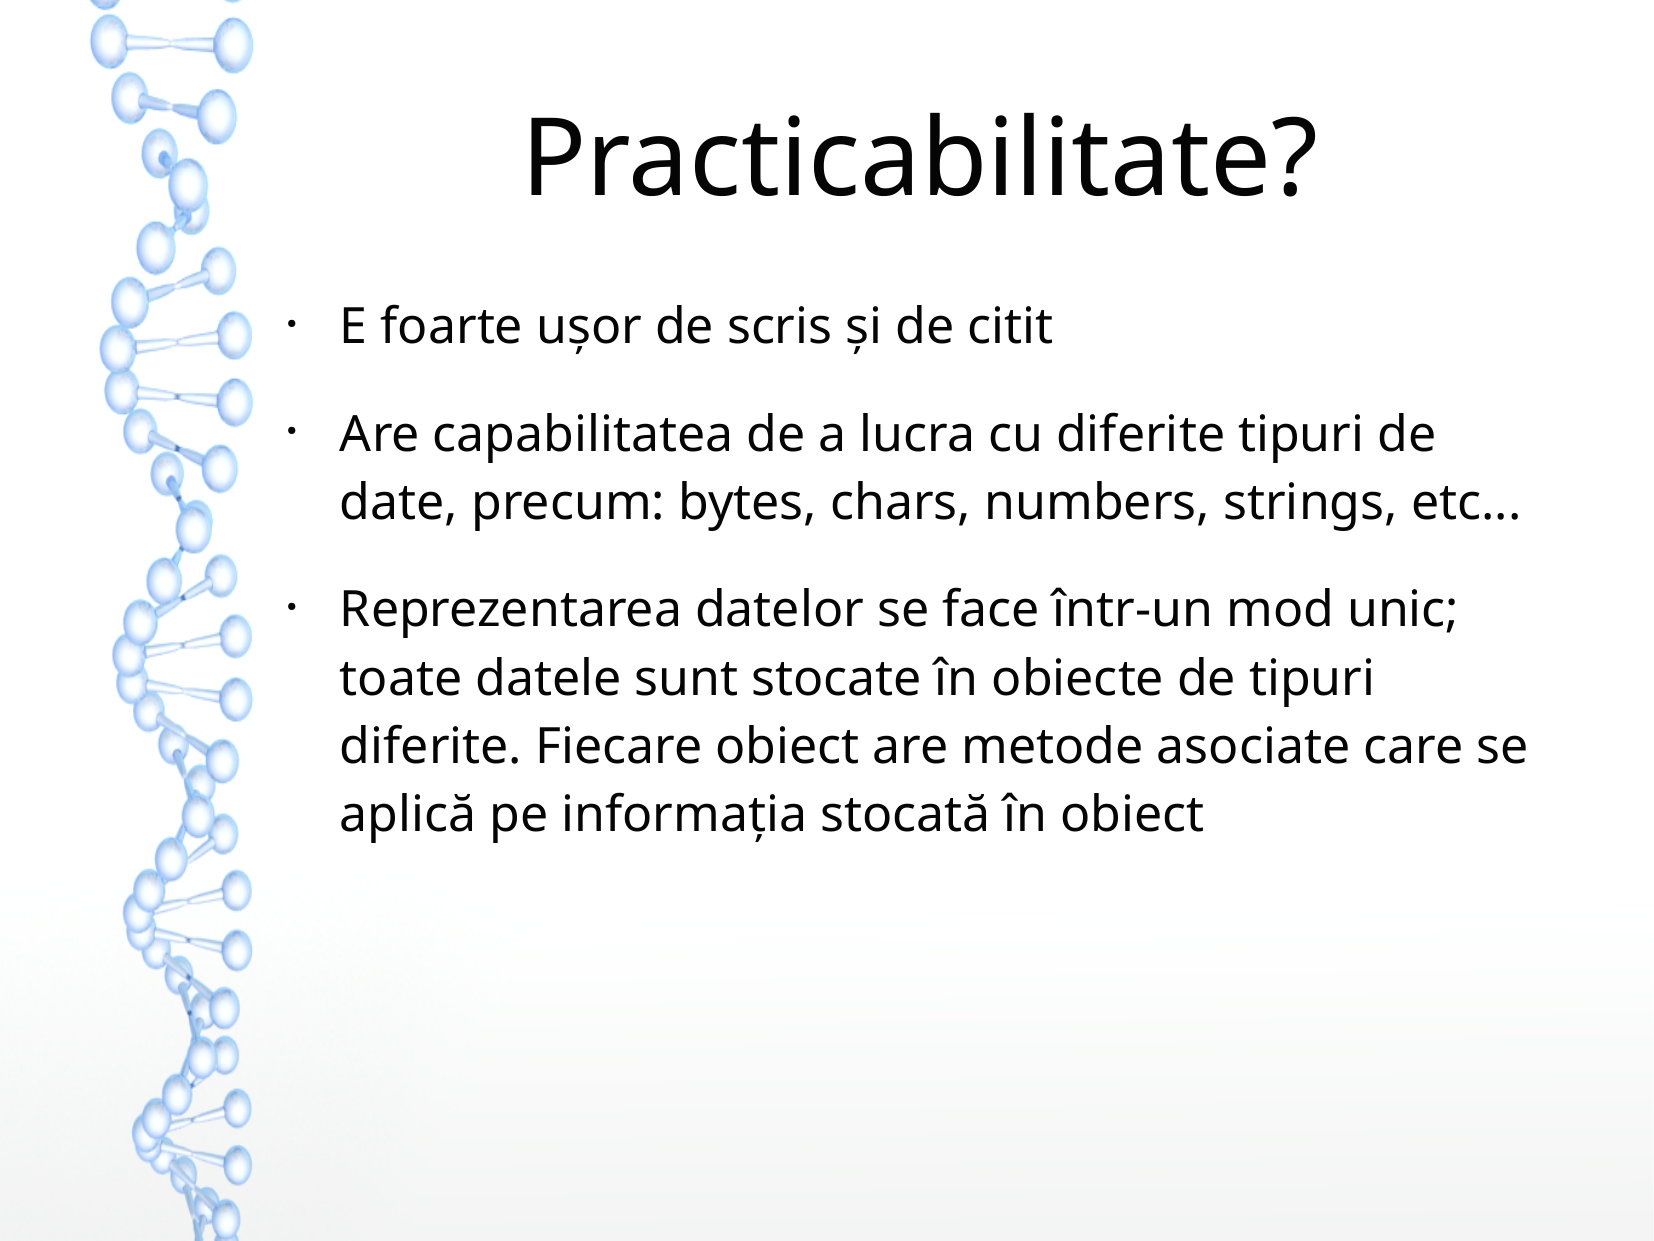

# Practicabilitate?
E foarte ușor de scris și de citit
Are capabilitatea de a lucra cu diferite tipuri de date, precum: bytes, chars, numbers, strings, etc...
Reprezentarea datelor se face într-un mod unic; toate datele sunt stocate în obiecte de tipuri diferite. Fiecare obiect are metode asociate care se aplică pe informația stocată în obiect